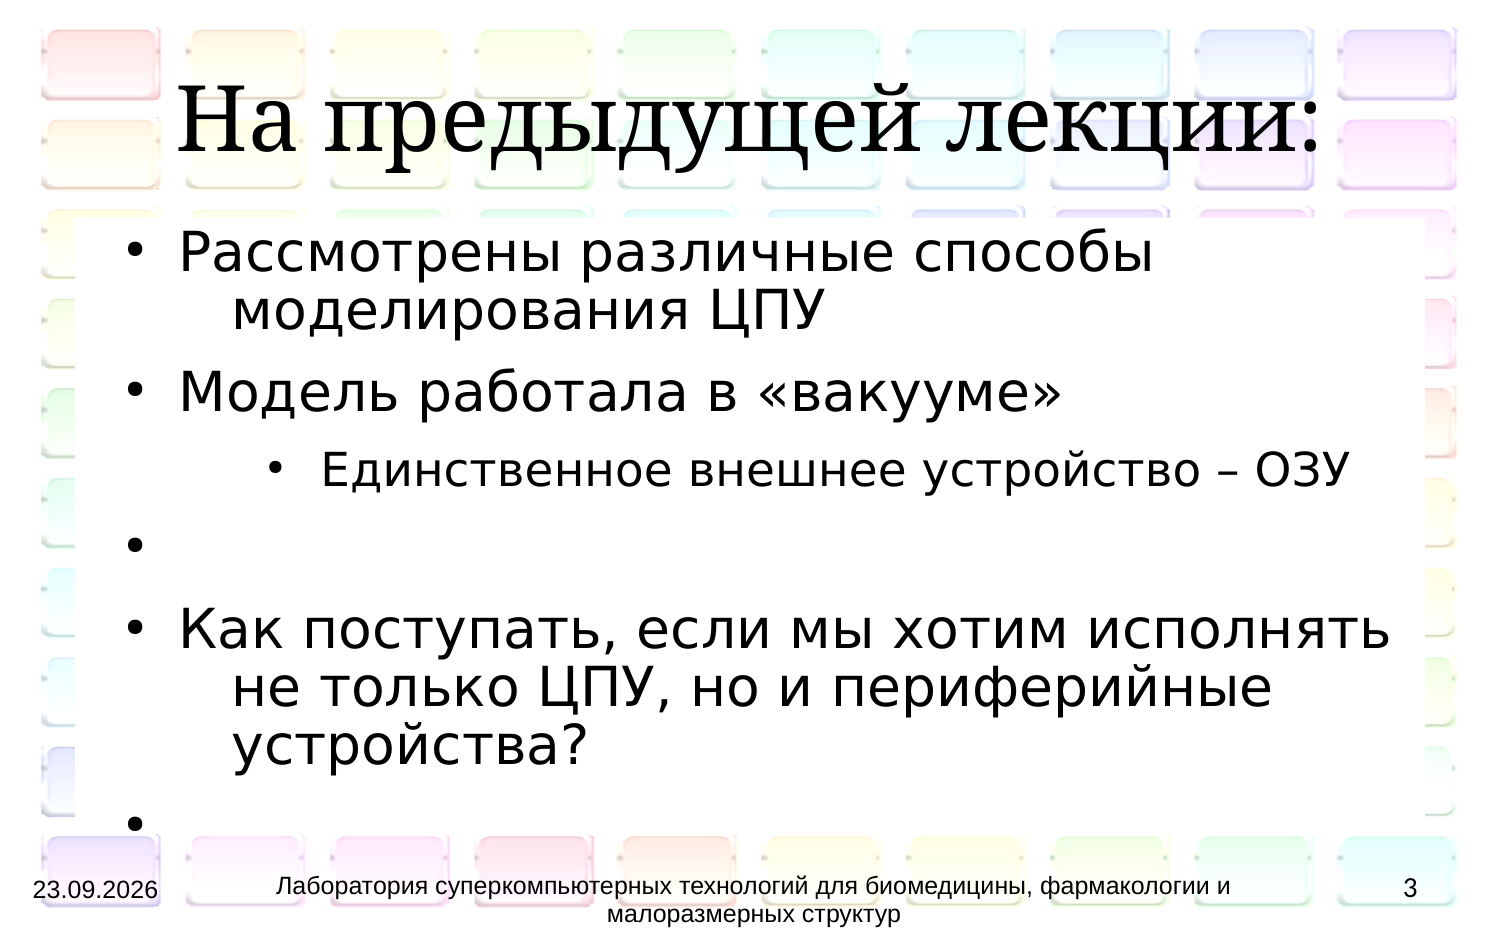

# На предыдущей лекции:
Рассмотрены различные способы моделирования ЦПУ
Модель работала в «вакууме»
Единственное внешнее устройство – ОЗУ
Как поступать, если мы хотим исполнять не только ЦПУ, но и периферийные устройства?
Лаборатория суперкомпьютерных технологий для биомедицины, фармакологии и малоразмерных структур
2